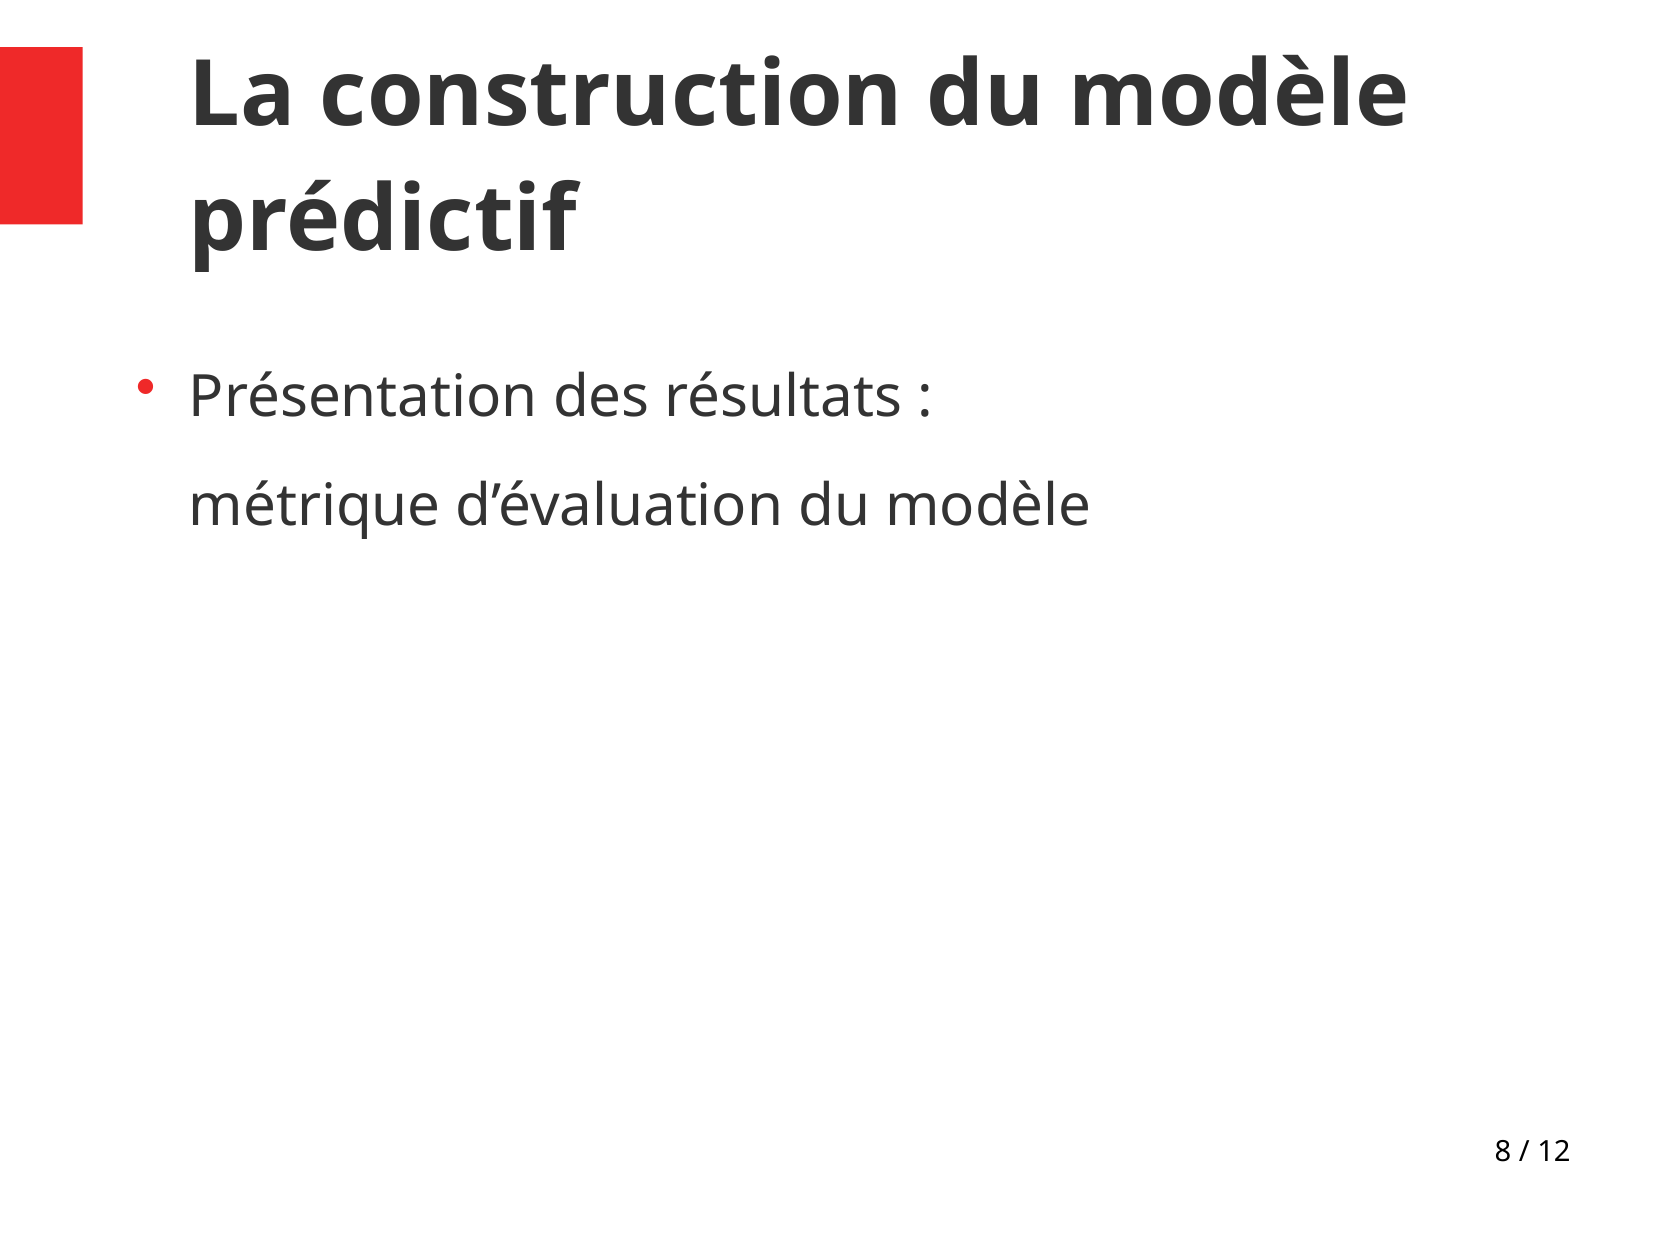

# La construction du modèle prédictif
Présentation des résultats :
métrique d’évaluation du modèle
8